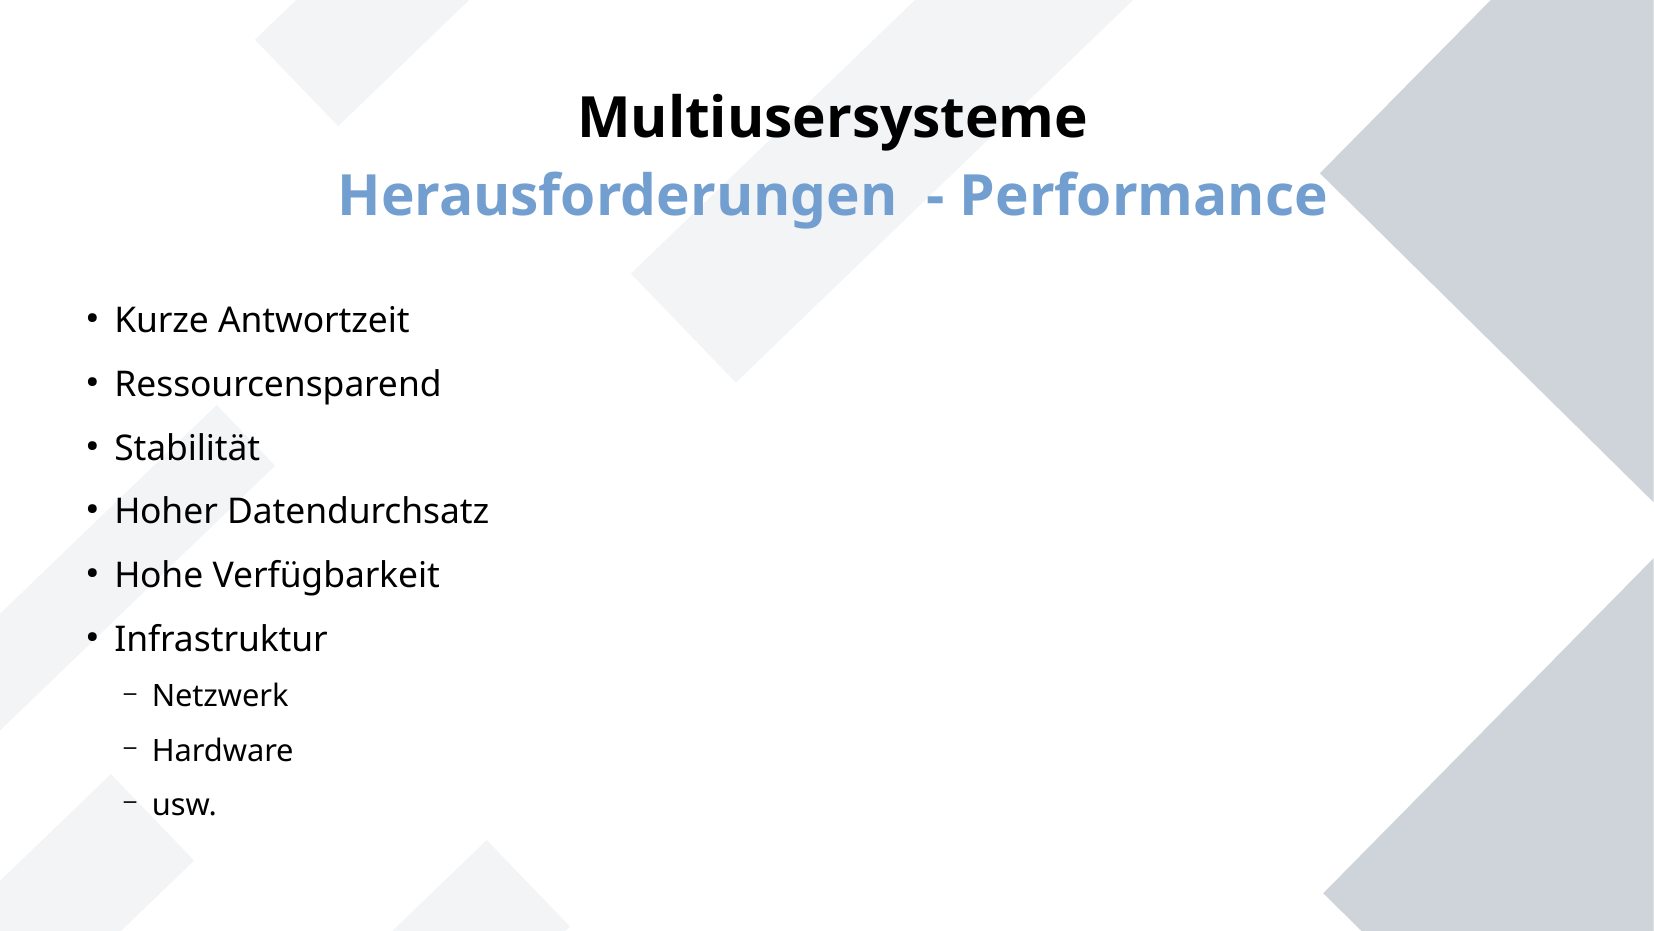

# Multiusersysteme Herausforderungen - Performance
Kurze Antwortzeit
Ressourcensparend
Stabilität
Hoher Datendurchsatz
Hohe Verfügbarkeit
Infrastruktur
Netzwerk
Hardware
usw.